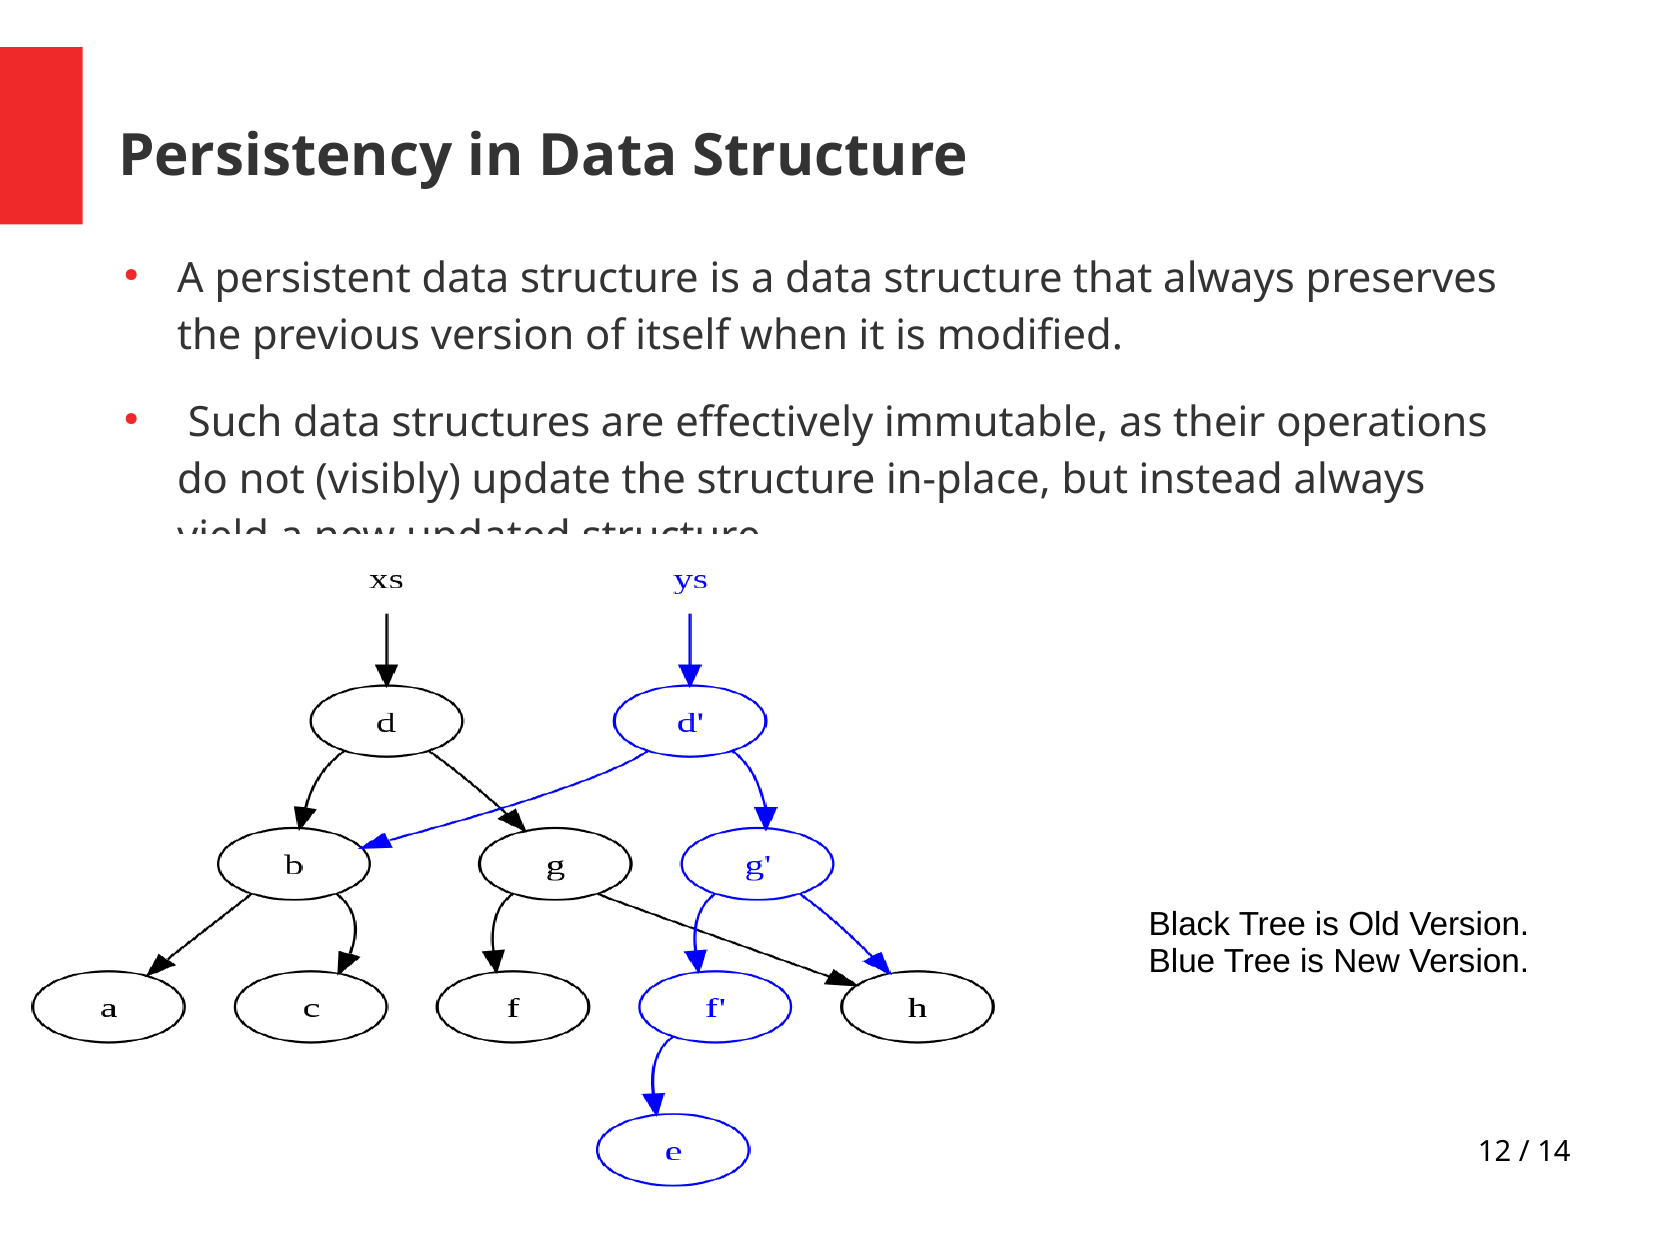

# Persistency in Data Structure
A persistent data structure is a data structure that always preserves the previous version of itself when it is modified.
 Such data structures are effectively immutable, as their operations do not (visibly) update the structure in-place, but instead always yield a new updated structure.
Black Tree is Old Version.
Blue Tree is New Version.
12